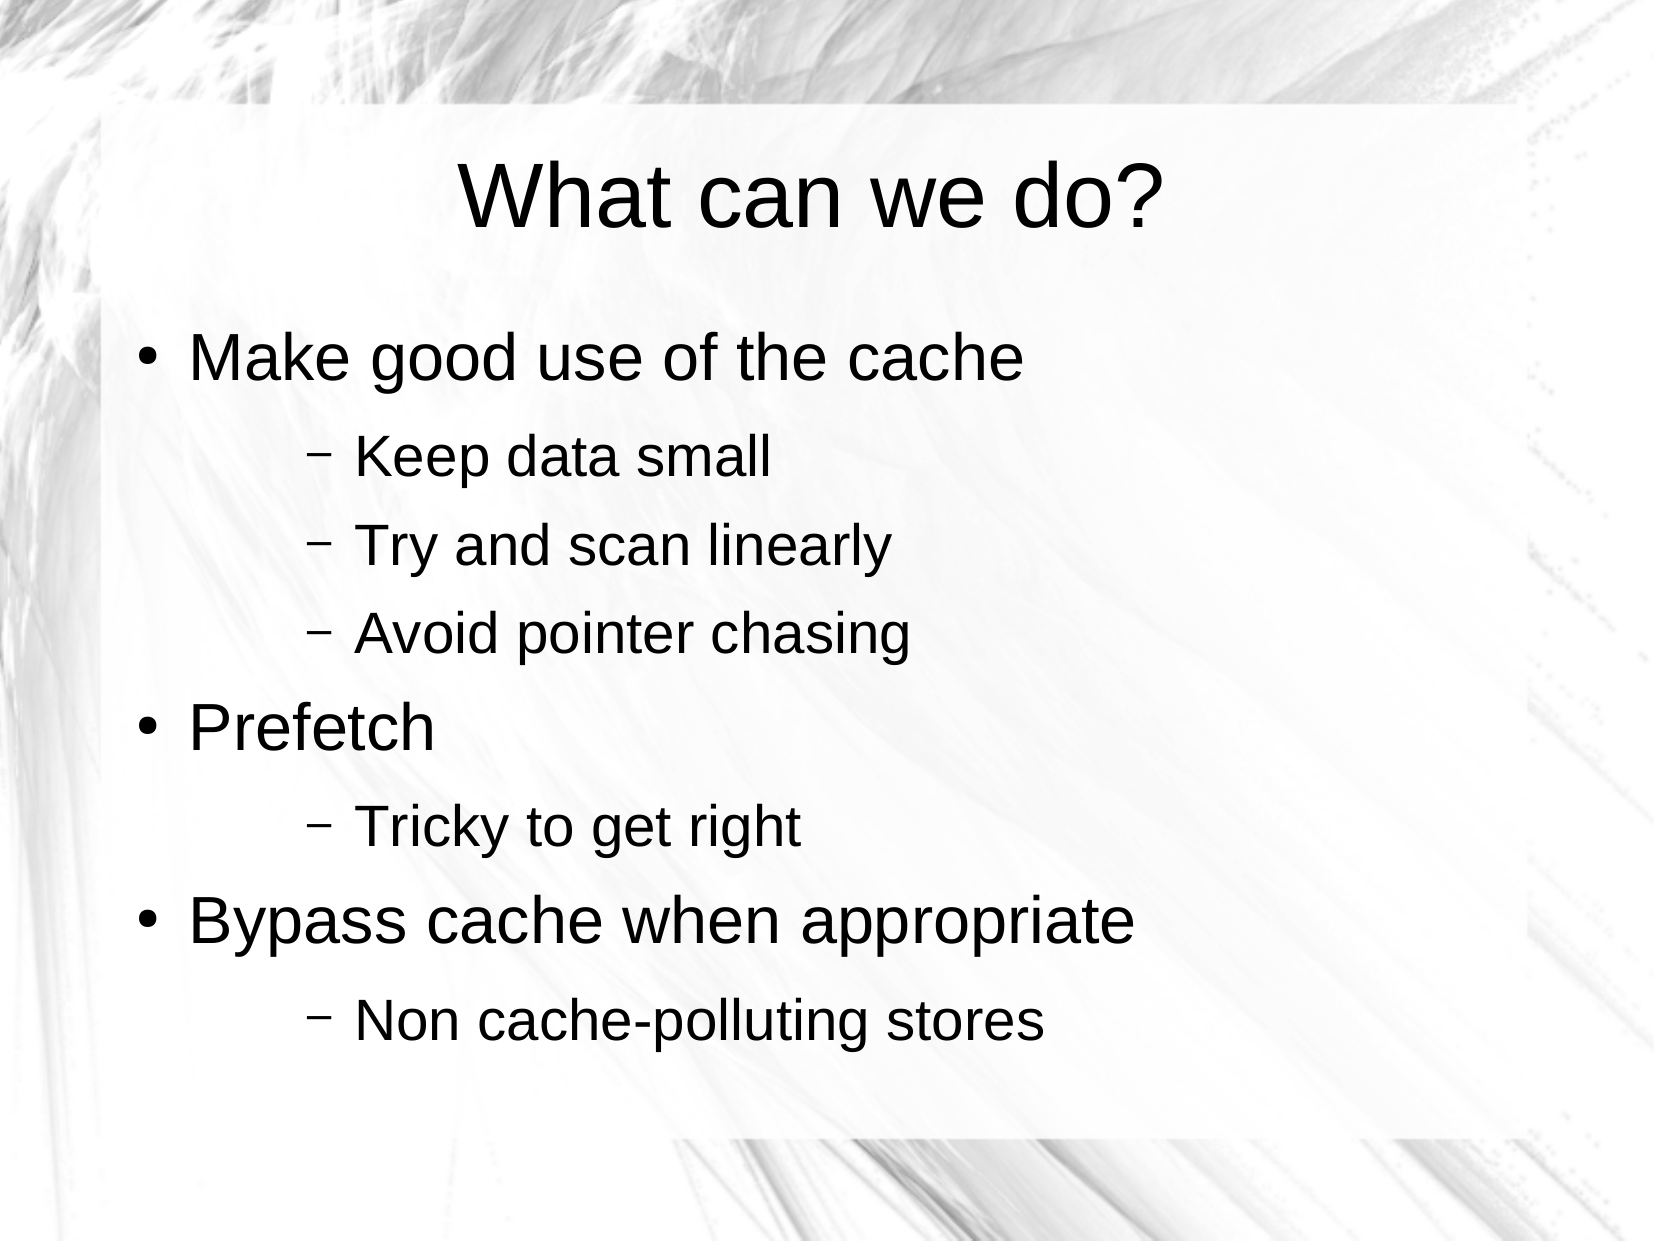

# What can we do?
Make good use of the cache
Keep data small
Try and scan linearly
Avoid pointer chasing
Prefetch
Tricky to get right
Bypass cache when appropriate
Non cache-polluting stores